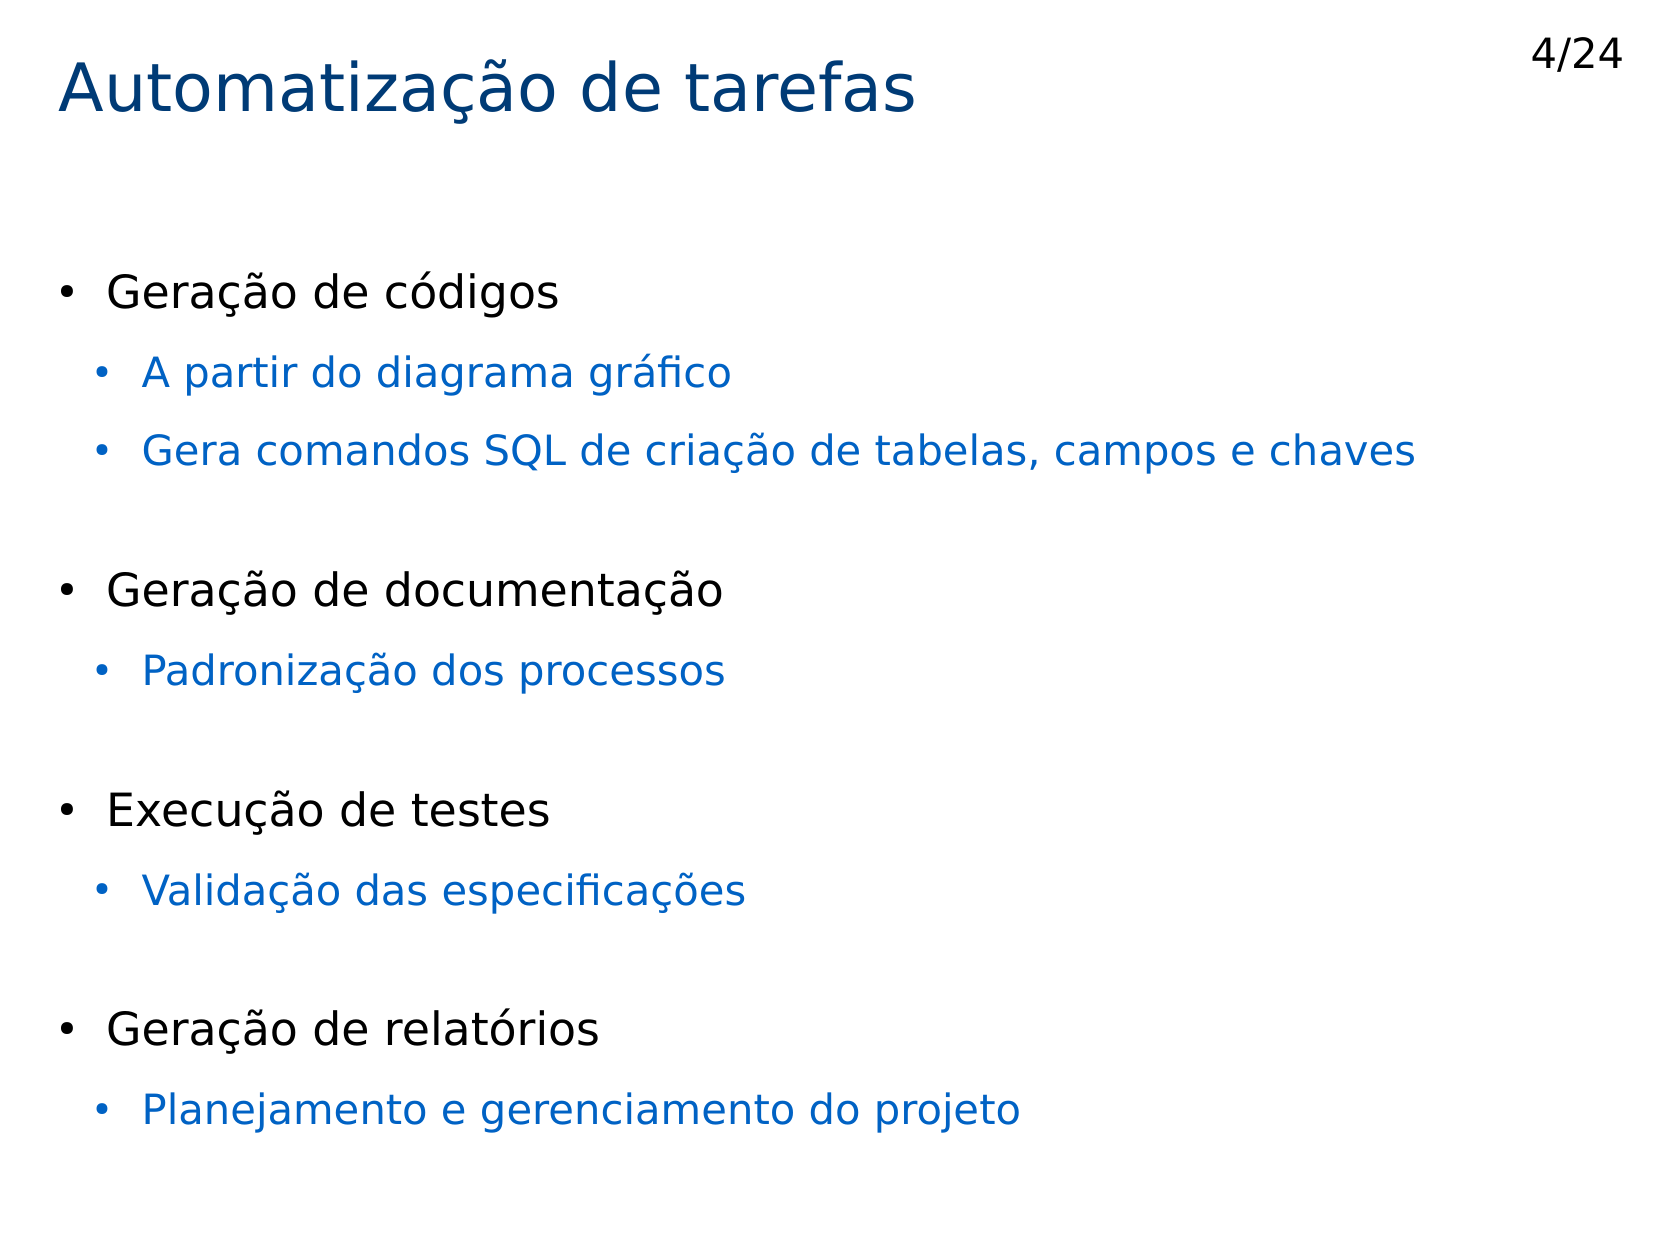

# Automatização de tarefas
4
Geração de códigos
A partir do diagrama gráfico
Gera comandos SQL de criação de tabelas, campos e chaves
Geração de documentação
Padronização dos processos
Execução de testes
Validação das especificações
Geração de relatórios
Planejamento e gerenciamento do projeto